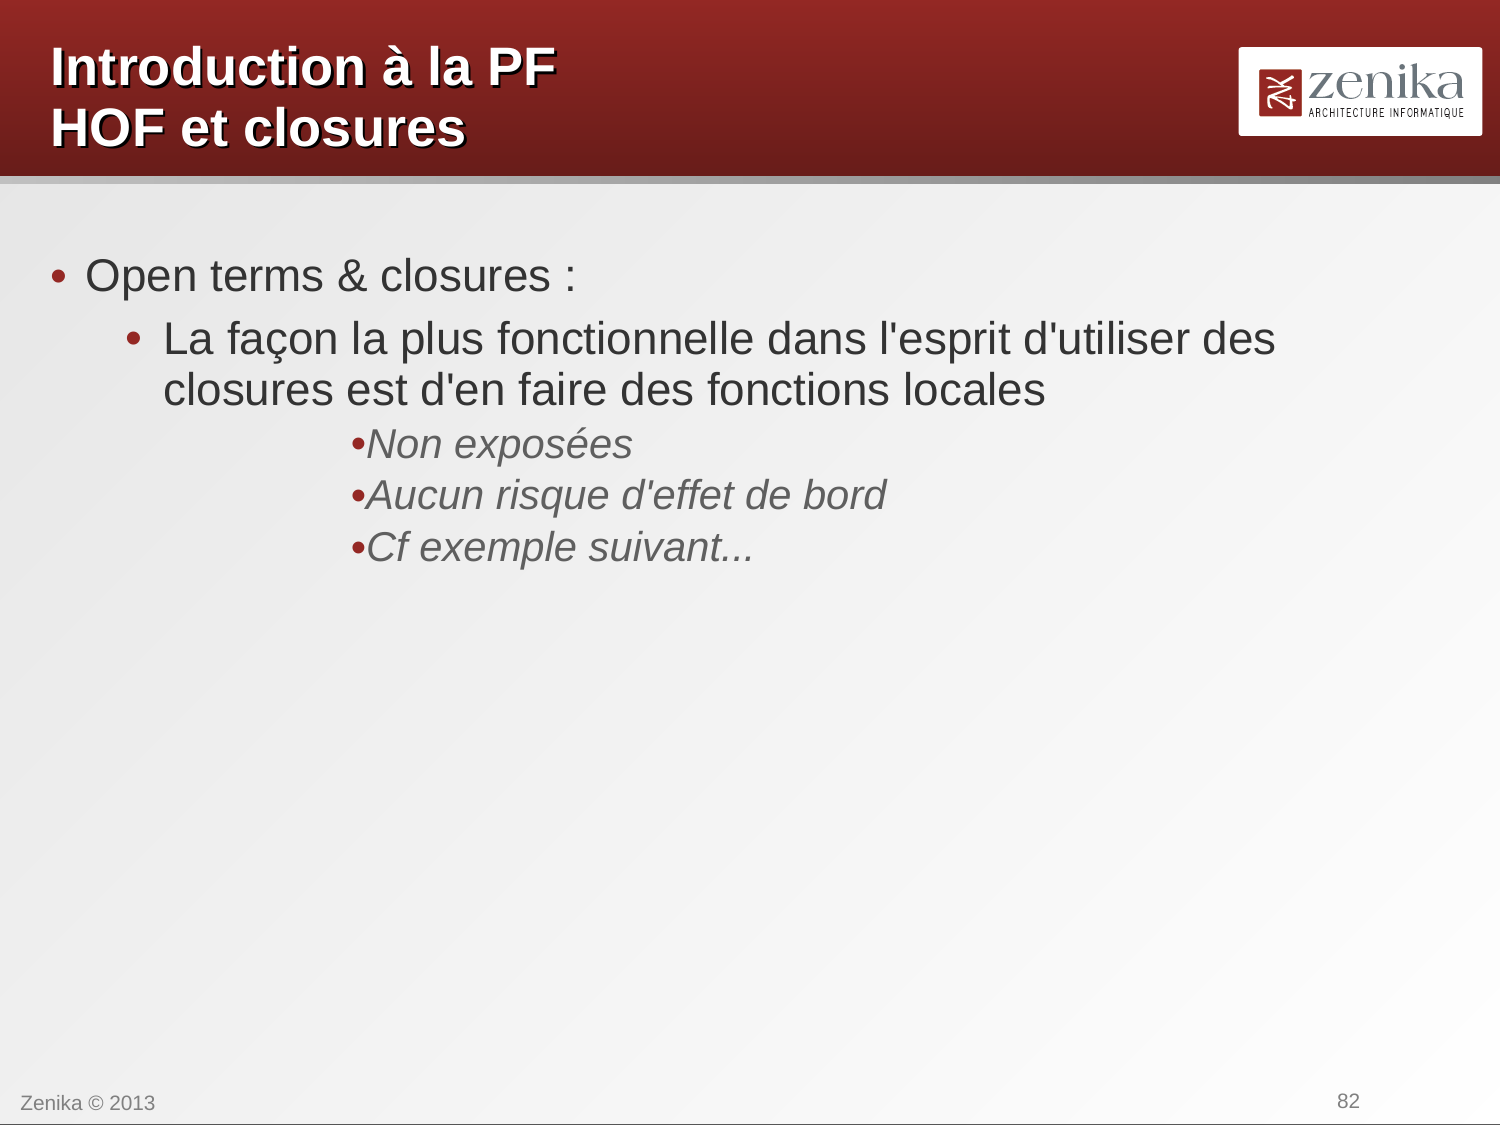

# Introduction à la PF HOF et closures
Open terms & closures :
La façon la plus fonctionnelle dans l'esprit d'utiliser des closures est d'en faire des fonctions locales
Non exposées
Aucun risque d'effet de bord
Cf exemple suivant...